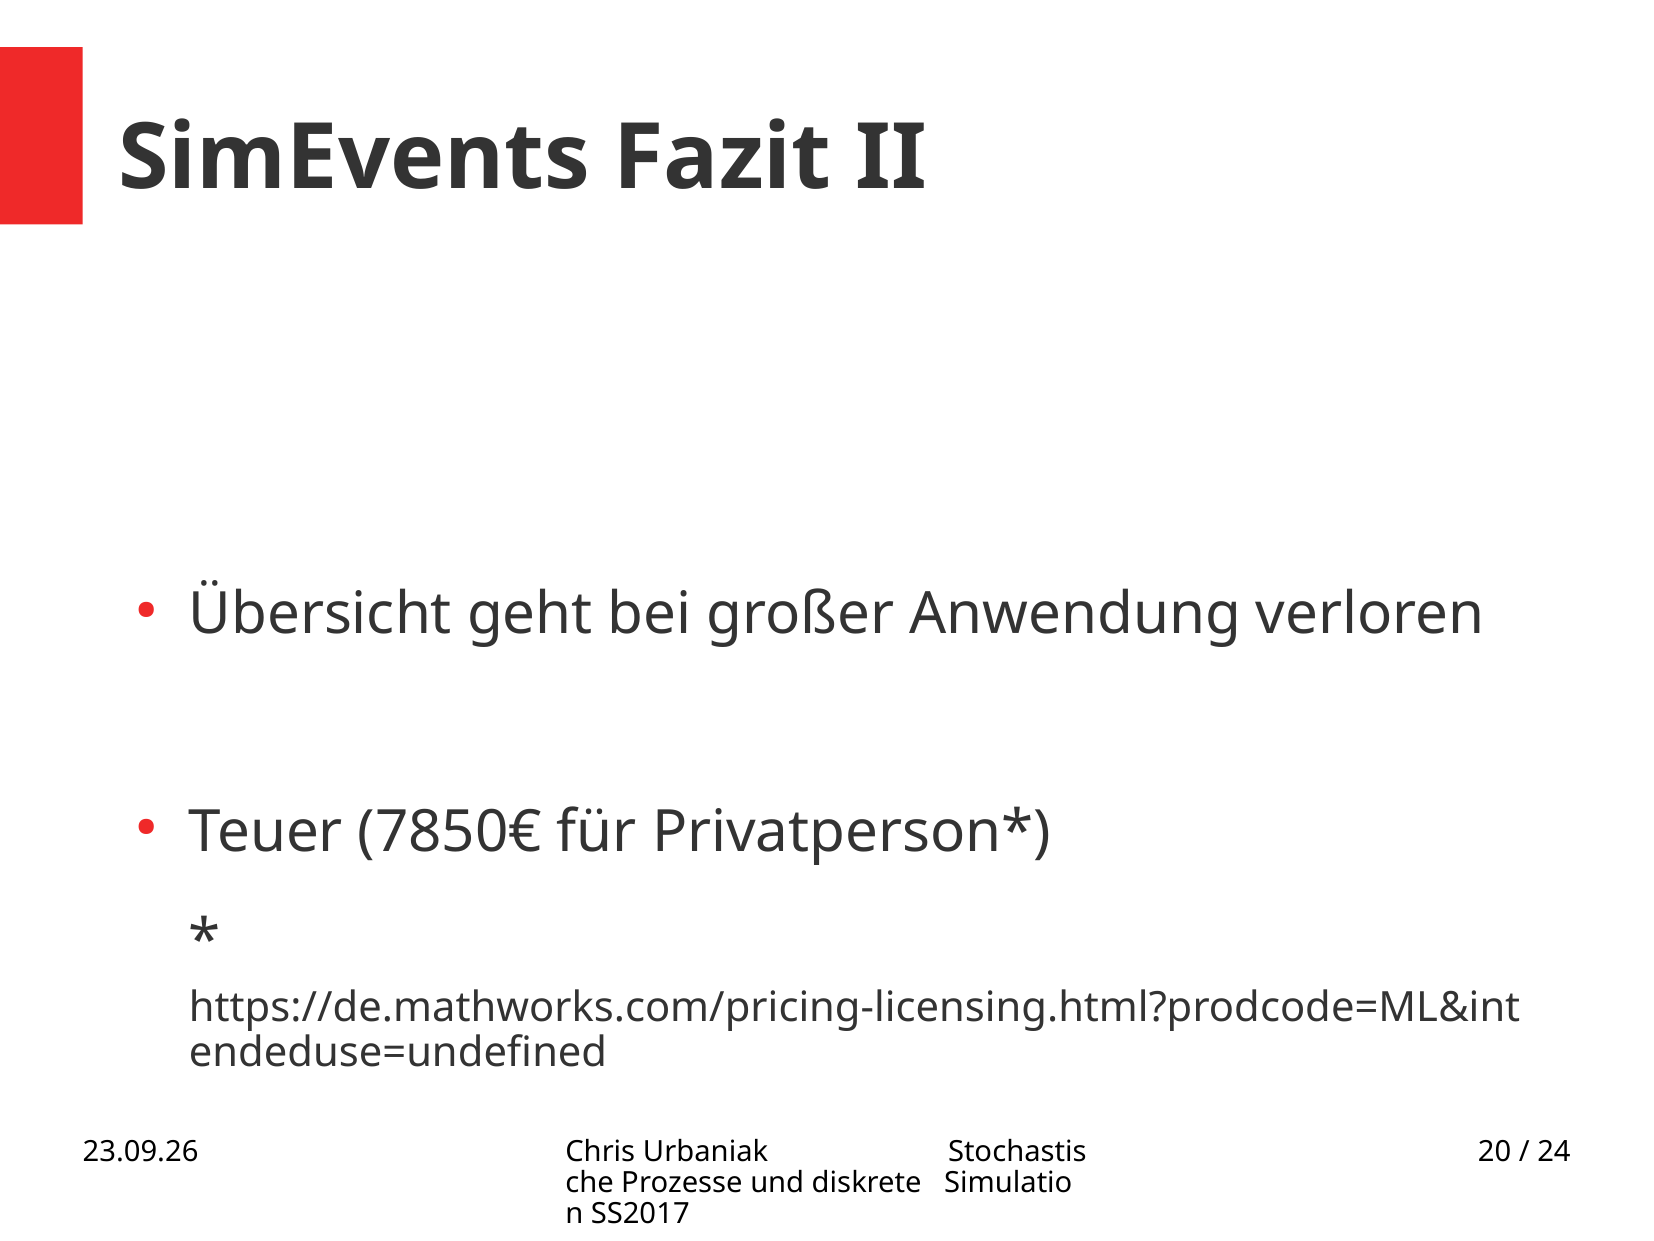

# SimEvents Fazit II
Übersicht geht bei großer Anwendung verloren
Teuer (7850€ für Privatperson*)
*https://de.mathworks.com/pricing-licensing.html?prodcode=ML&intendeduse=undefined
Chris Urbaniak Stochastische Prozesse und diskrete Simulation SS2017
20